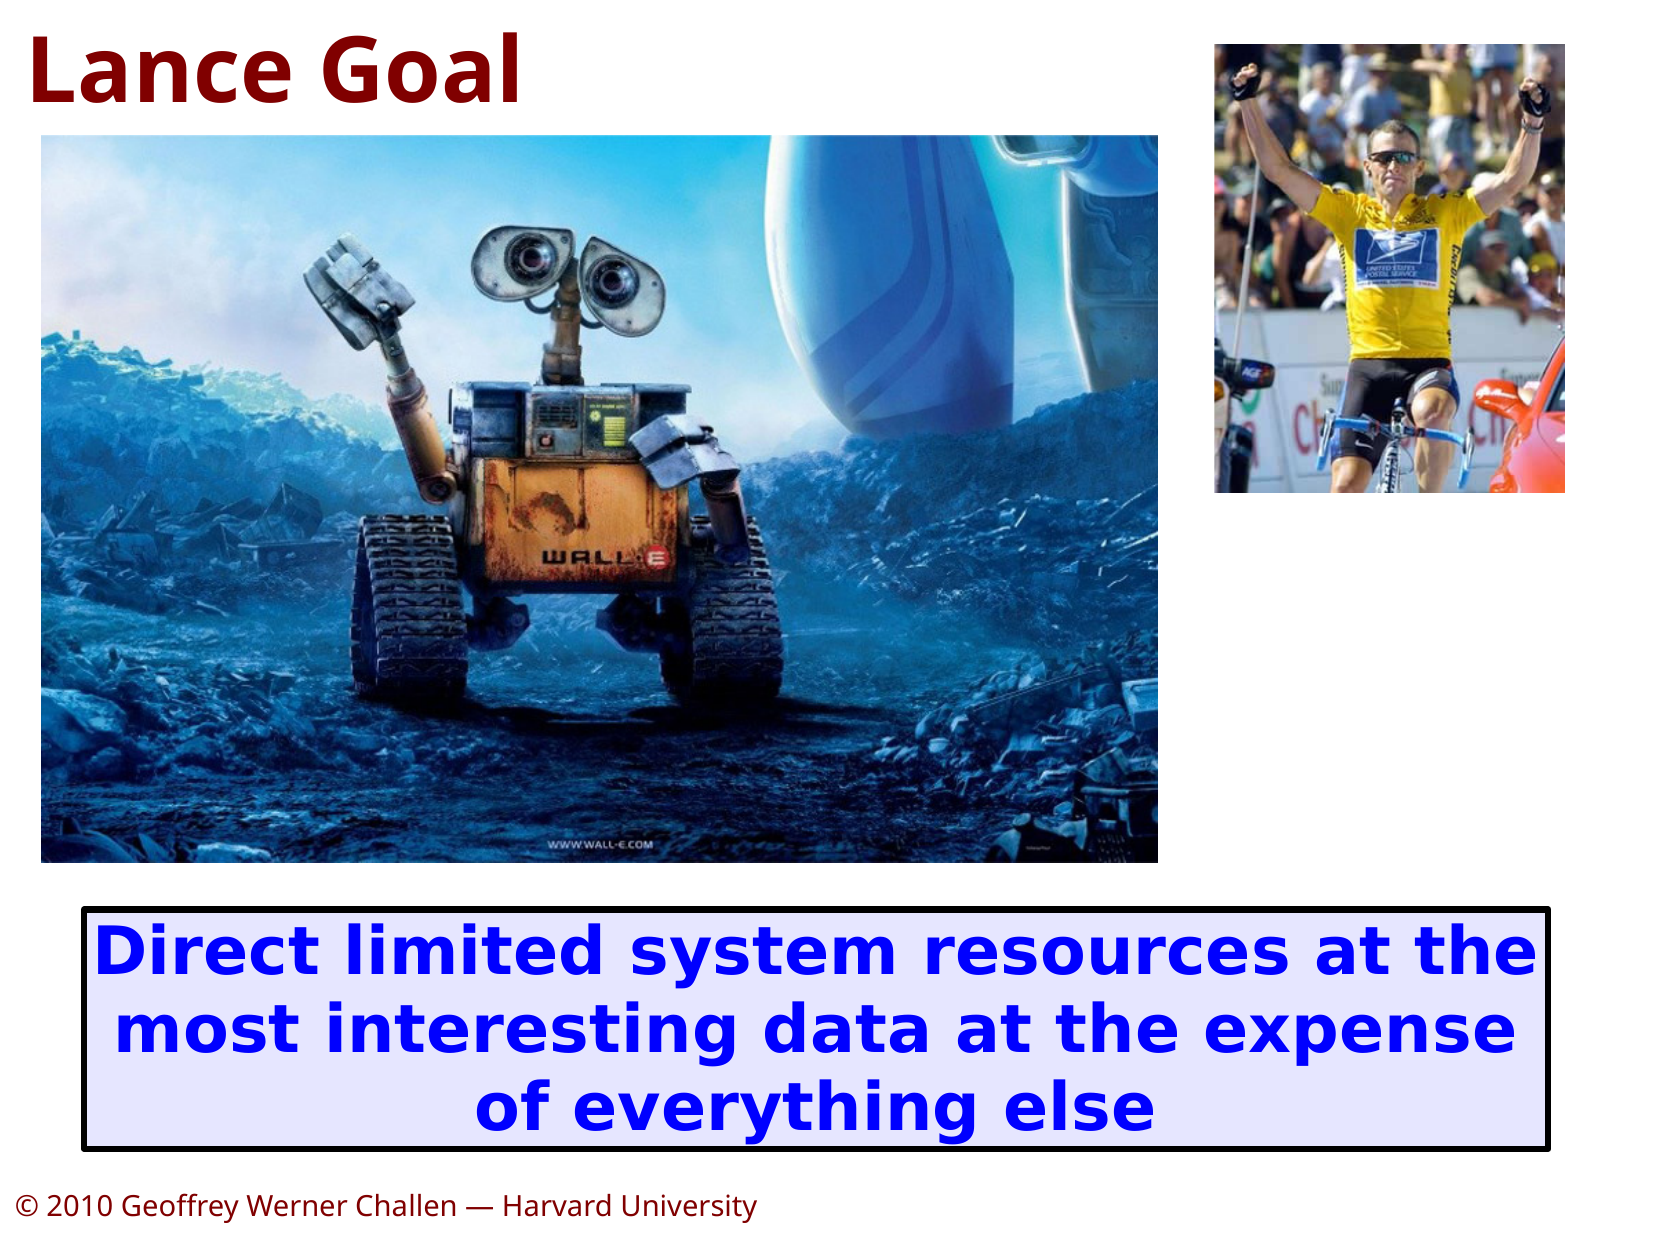

# Lance Goal
Direct limited system resources at the most interesting data at the expense of everything else